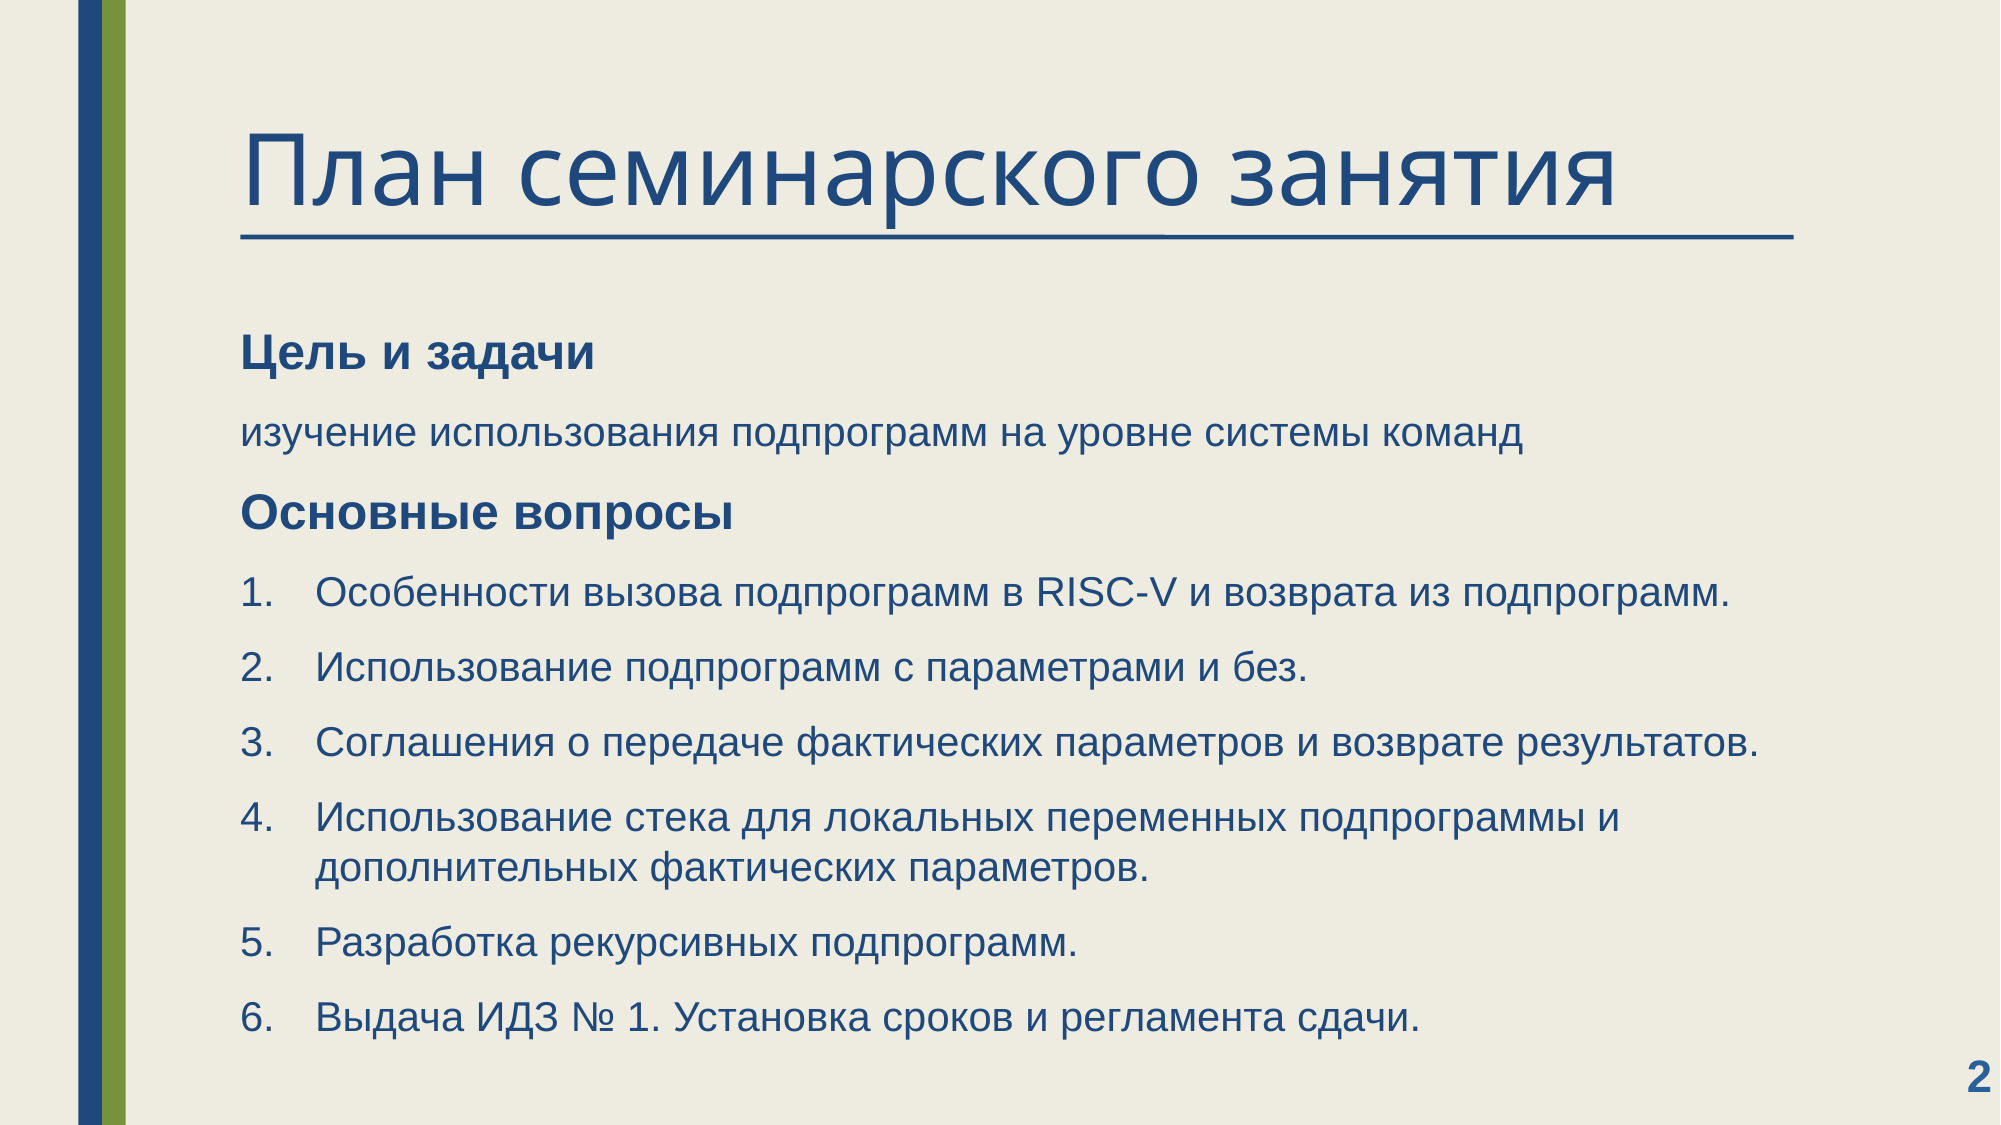

# План семинарского занятия
Цель и задачи
изучение использования подпрограмм на уровне системы команд
Основные вопросы
Особенности вызова подпрограмм в RISC-V и возврата из подпрограмм.
Использование подпрограмм с параметрами и без.
Соглашения о передаче фактических параметров и возврате результатов.
Использование стека для локальных переменных подпрограммы и дополнительных фактических параметров.
Разработка рекурсивных подпрограмм.
Выдача ИДЗ № 1. Установка сроков и регламента сдачи.